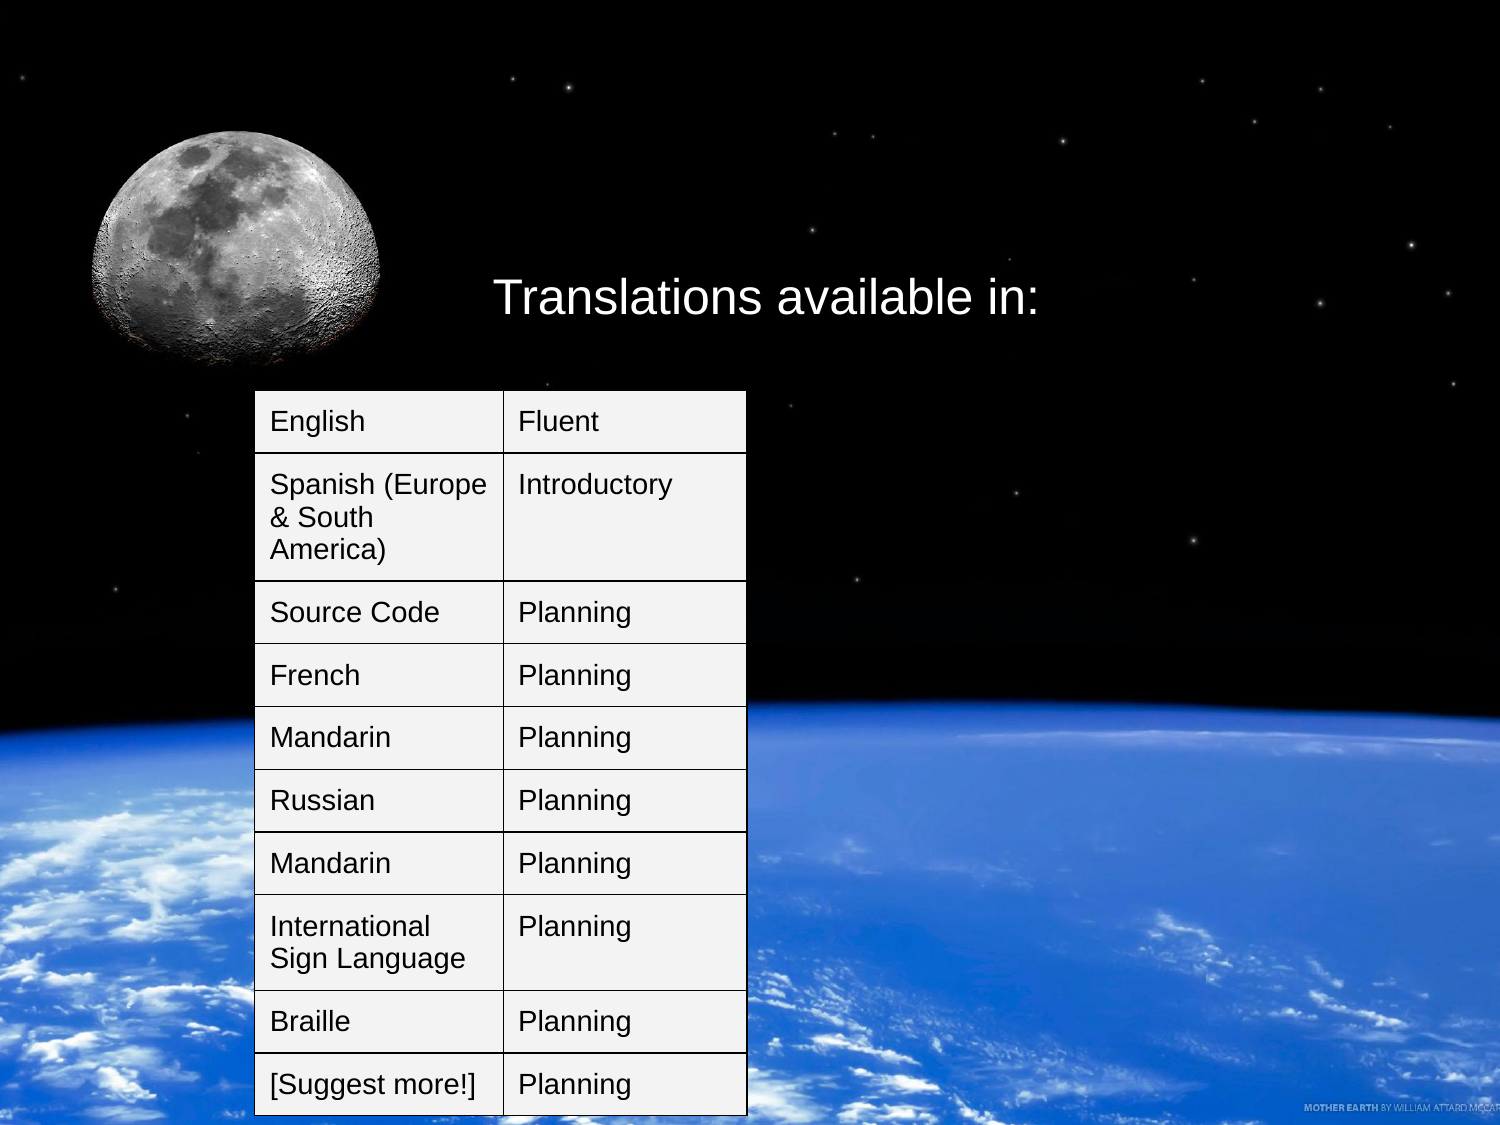

Translations available in:
| English | Fluent |
| --- | --- |
| Spanish (Europe & South America) | Introductory |
| Source Code | Planning |
| French | Planning |
| Mandarin | Planning |
| Russian | Planning |
| Mandarin | Planning |
| International Sign Language | Planning |
| Braille | Planning |
| [Suggest more!] | Planning |